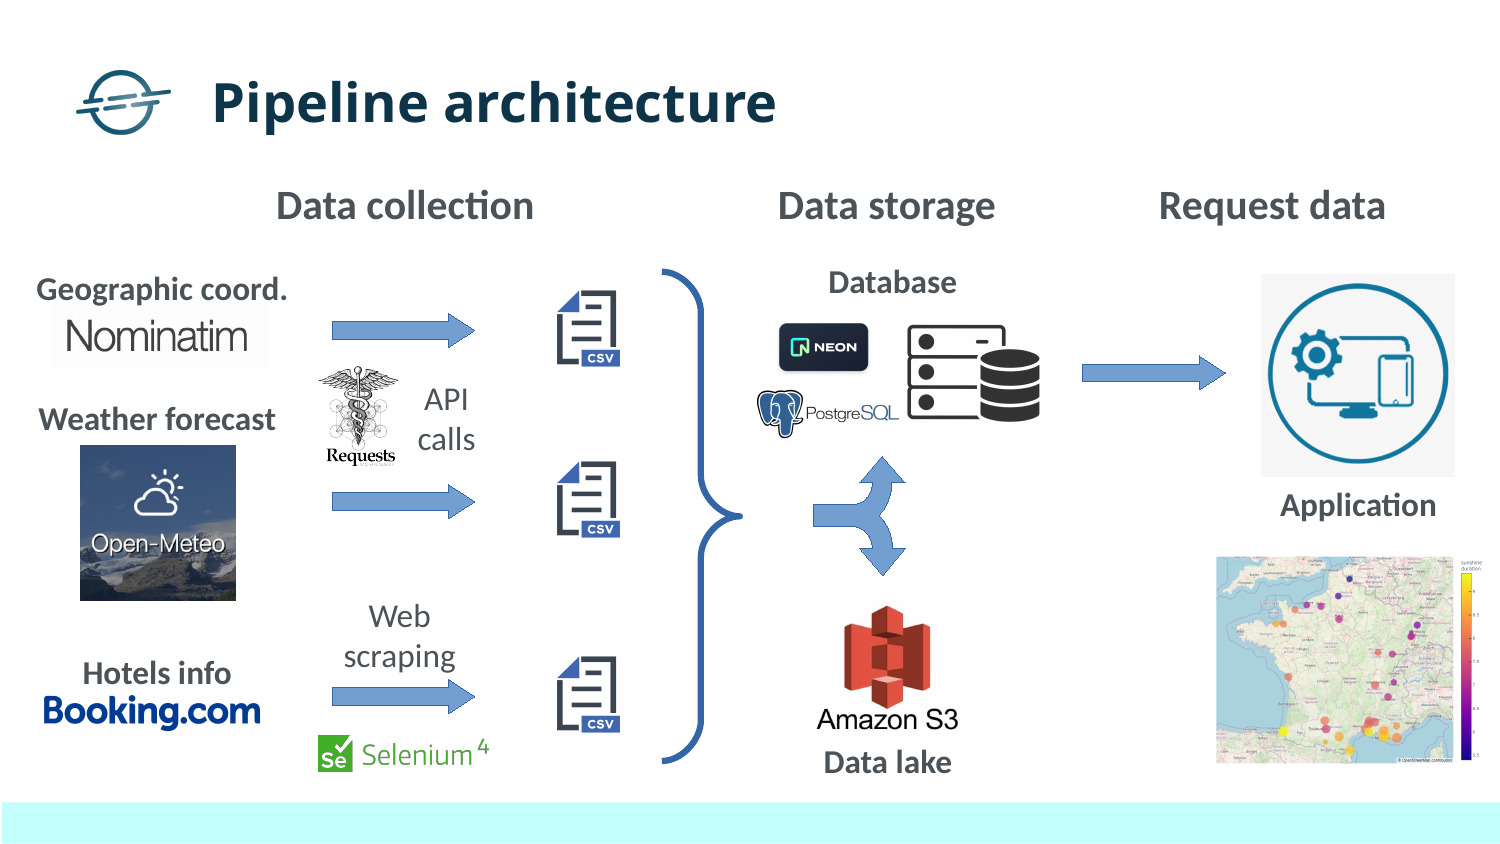

# Pipeline architecture
Data collection
Data storage
Request data
Database
Geographic coord.
API
calls
Weather forecast
Application
Web scraping
Hotels info
Data lake